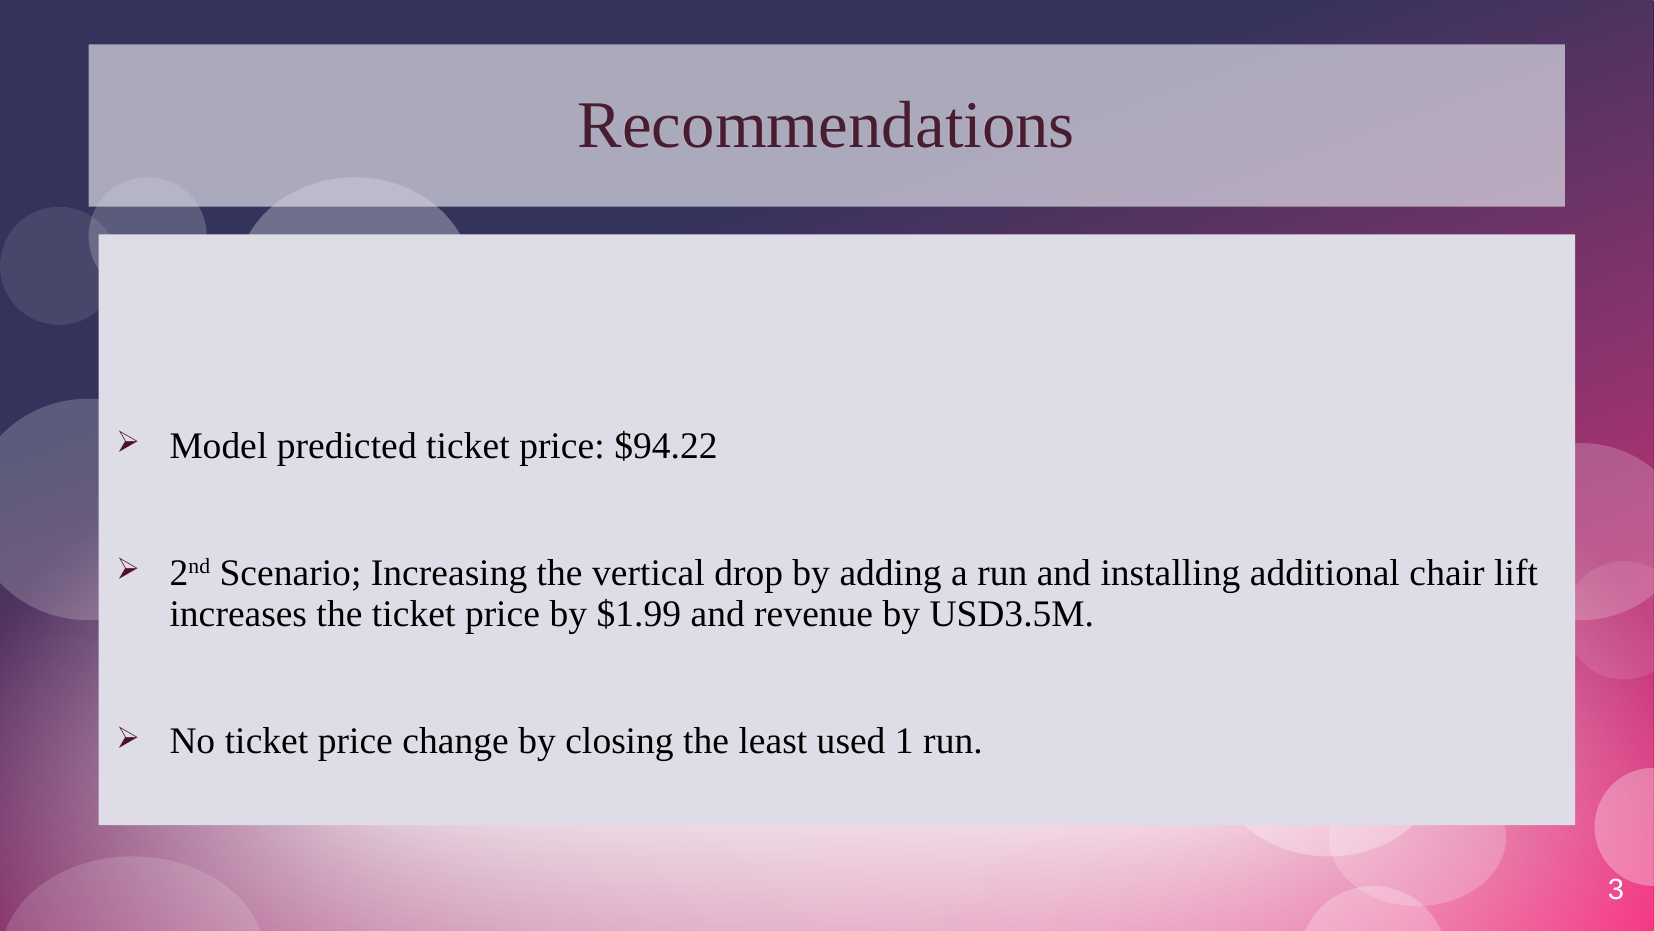

# Recommendations
Model predicted ticket price: $94.22
2nd Scenario; Increasing the vertical drop by adding a run and installing additional chair lift increases the ticket price by $1.99 and revenue by USD3.5M.
No ticket price change by closing the least used 1 run.